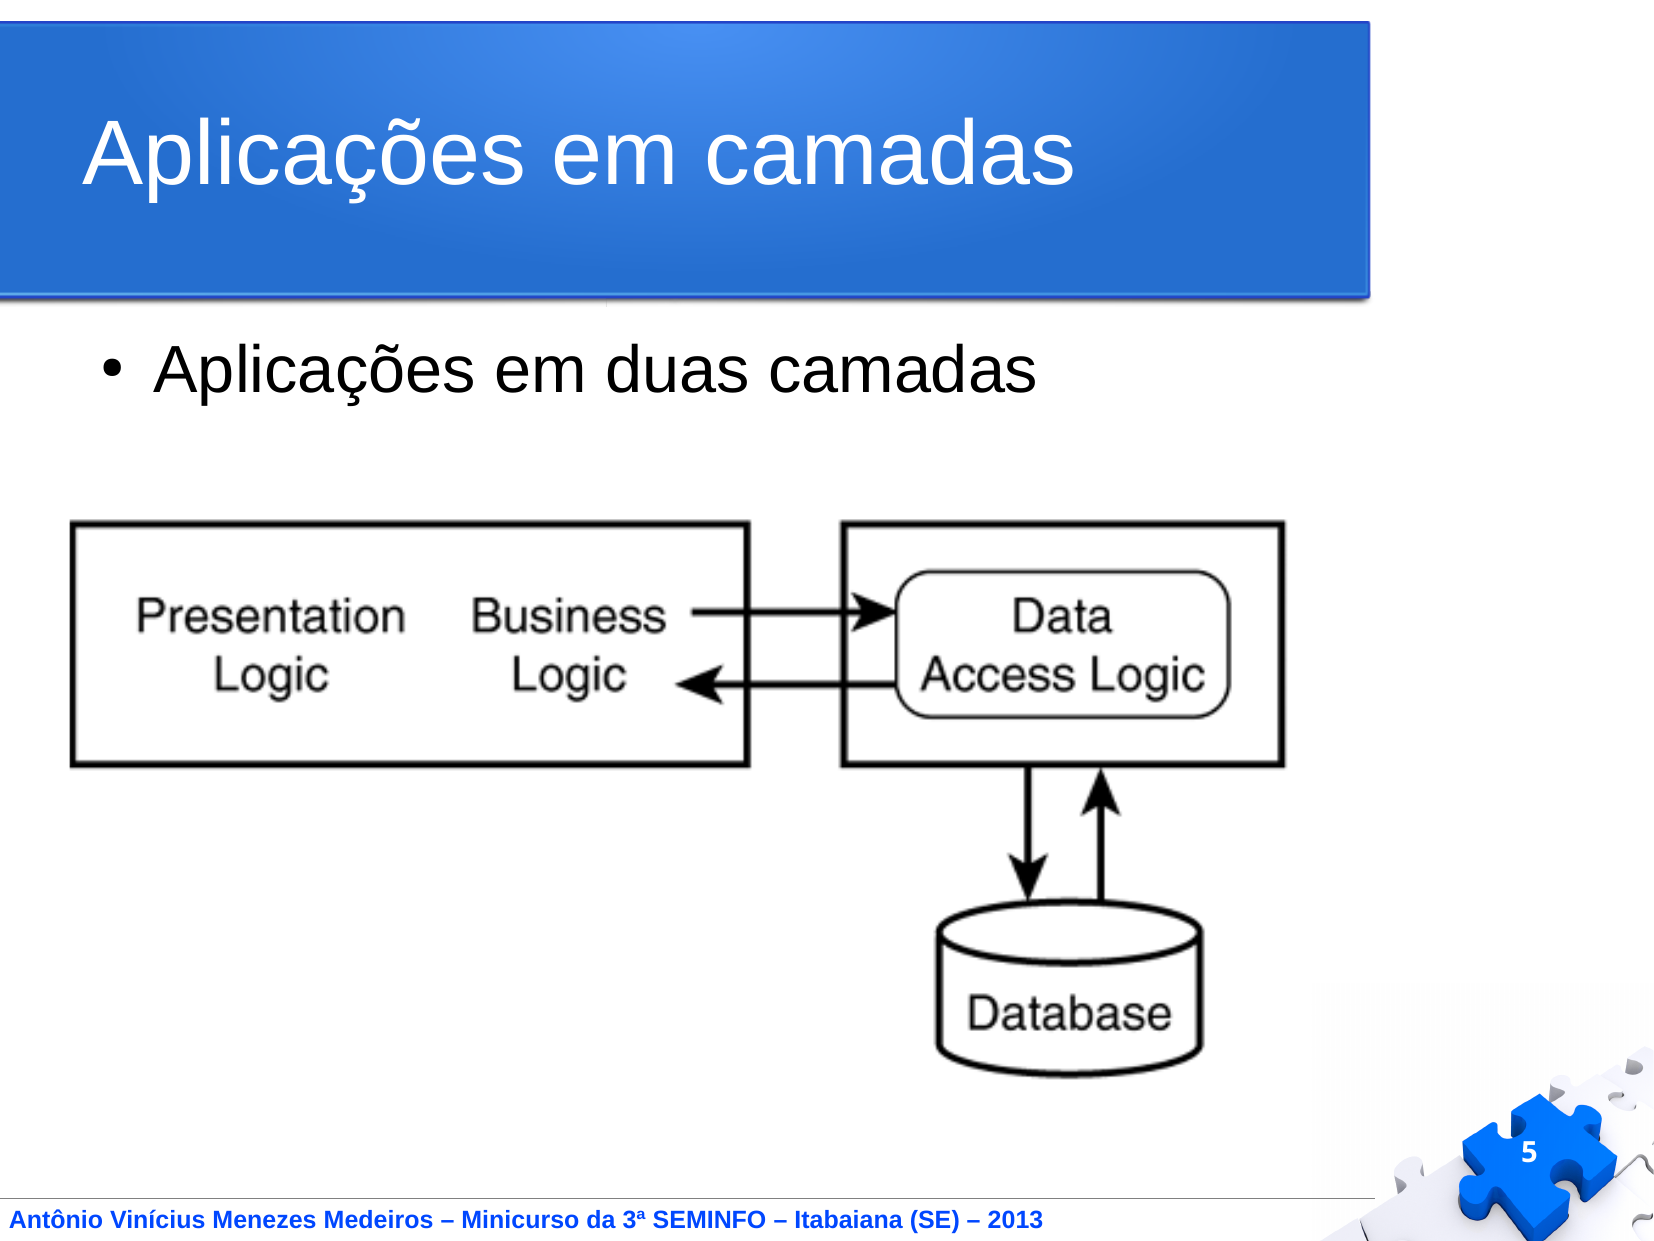

# Aplicações em camadas
Aplicações em duas camadas
5